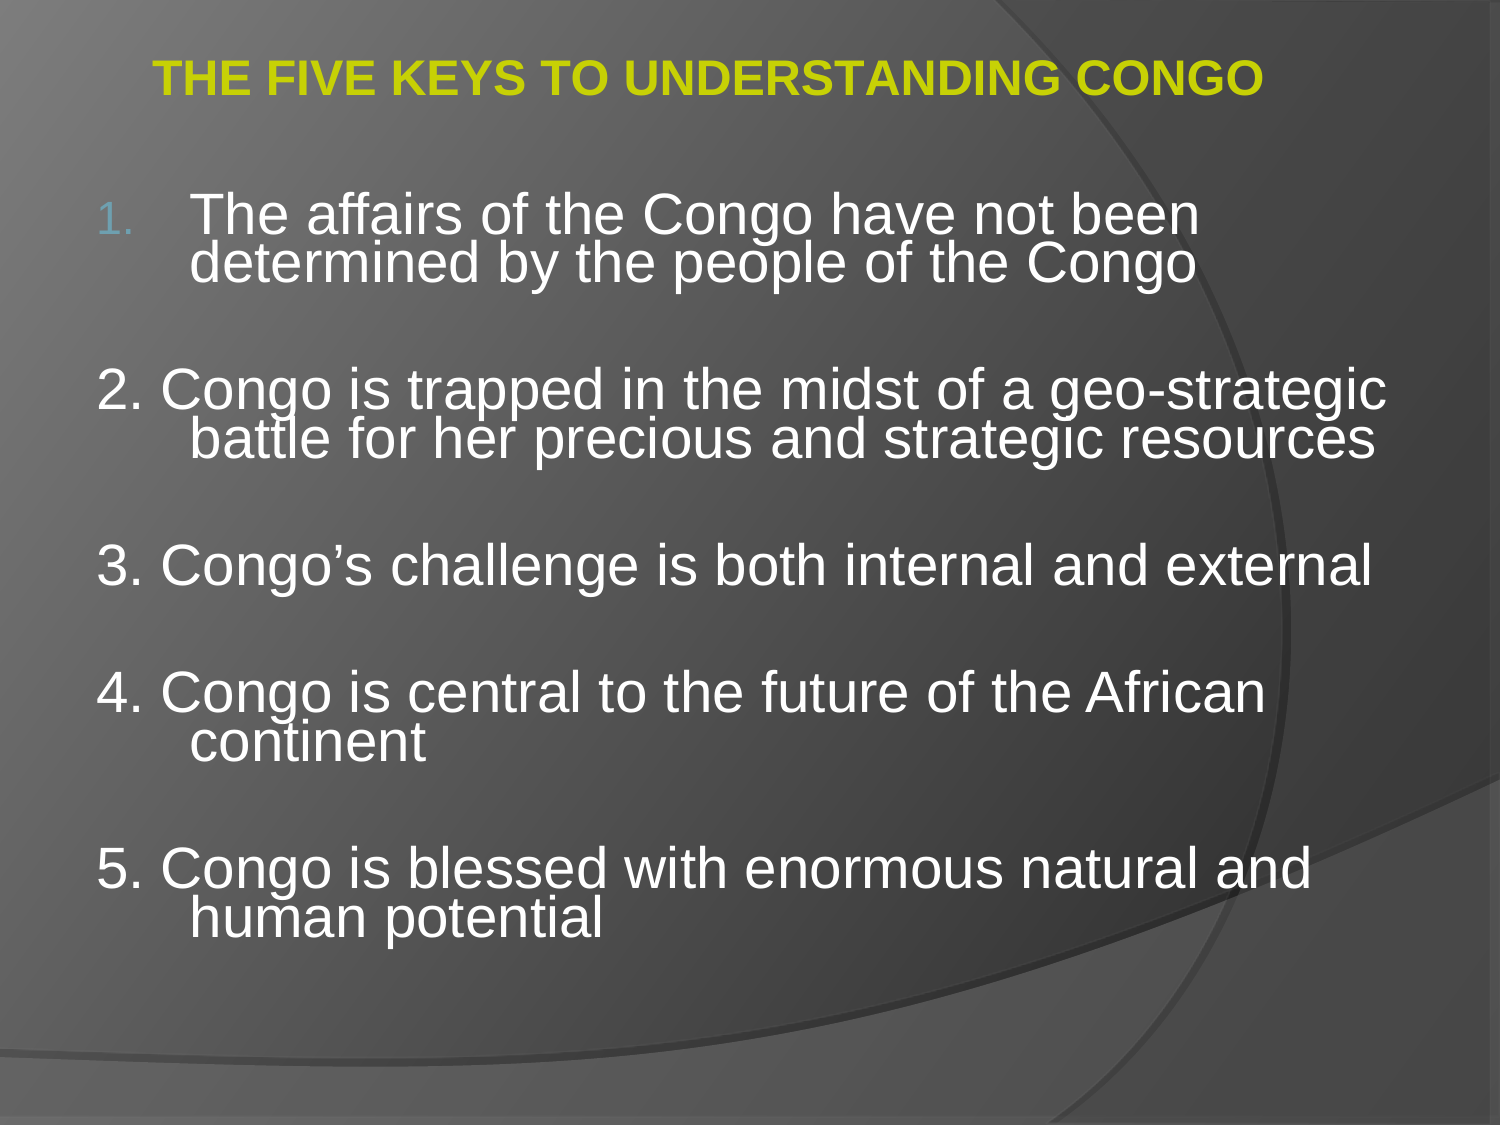

THE FIVE KEYS TO UNDERSTANDING CONGO
# The affairs of the Congo have not been determined by the people of the Congo
2. Congo is trapped in the midst of a geo-strategic battle for her precious and strategic resources
3. Congo’s challenge is both internal and external
4. Congo is central to the future of the African continent
5. Congo is blessed with enormous natural and human potential